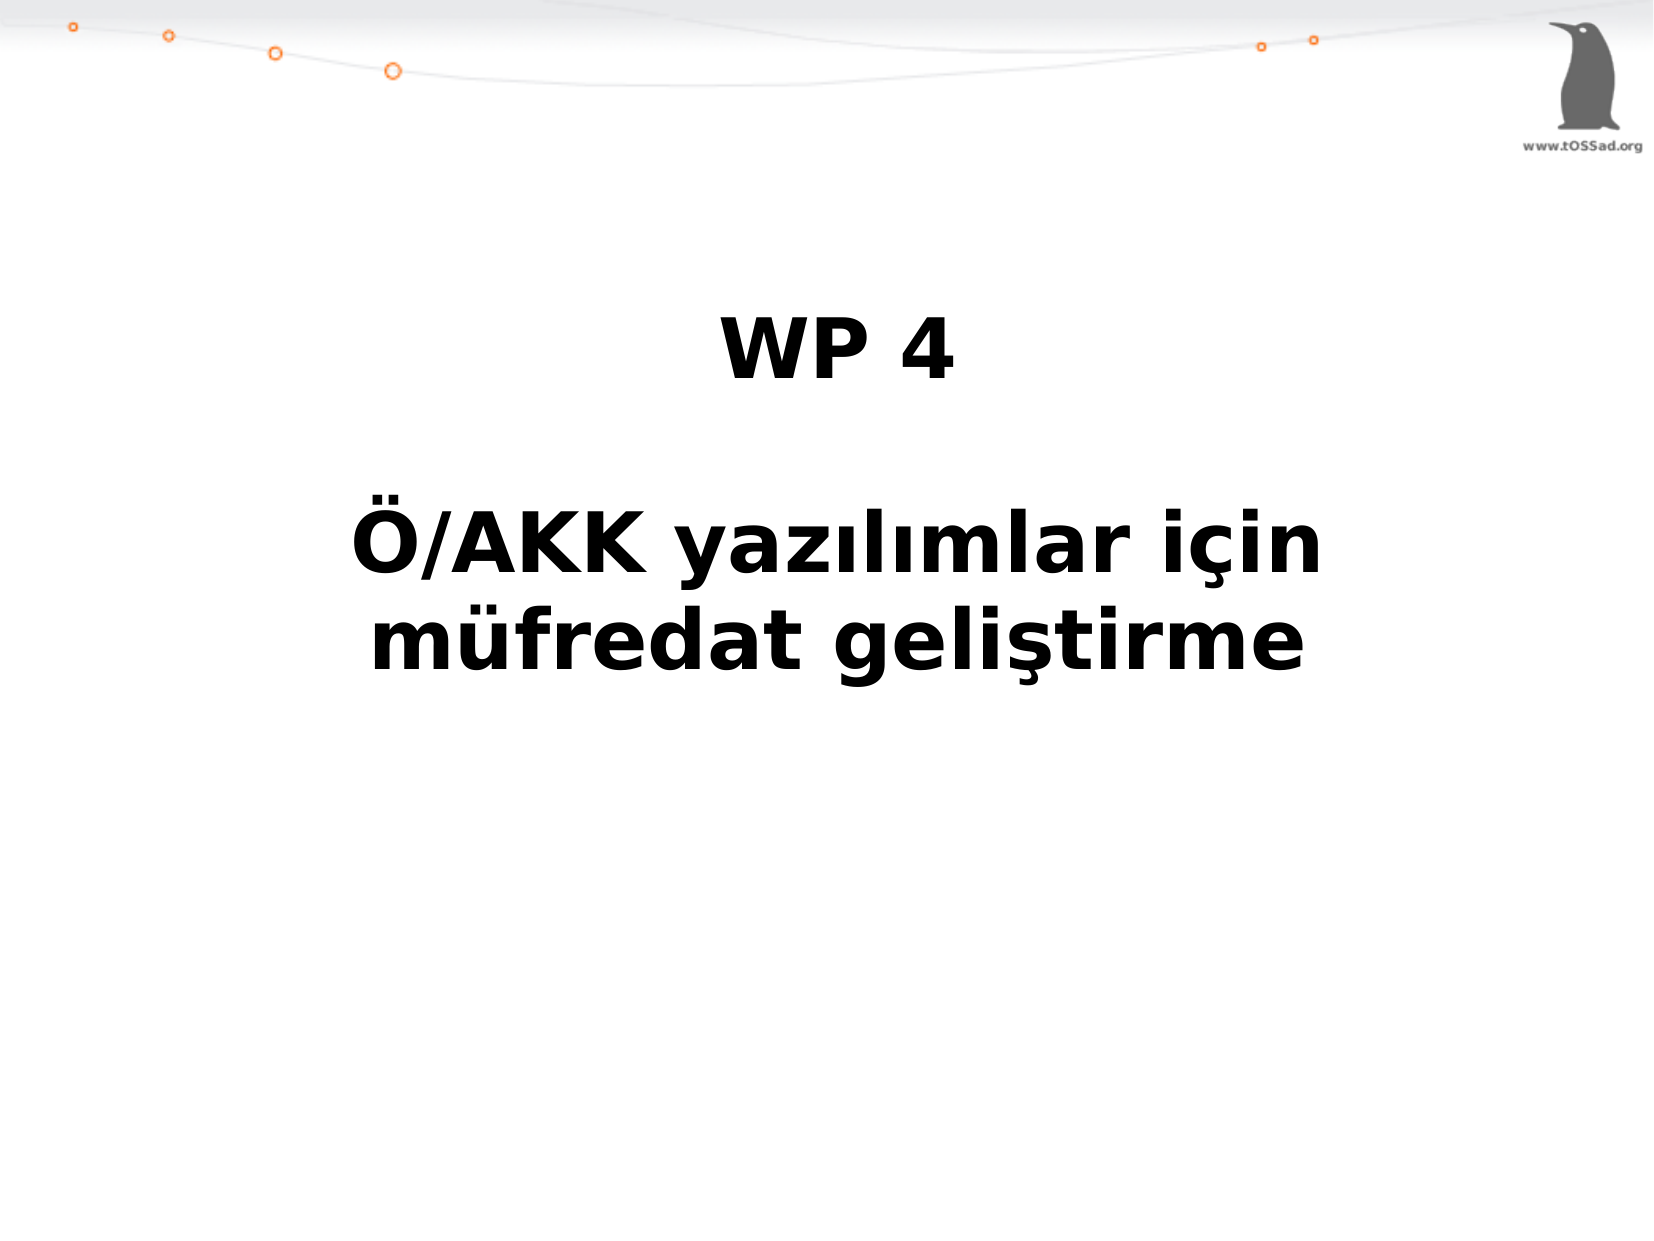

# WP 4 Ö/AKK yazılımlar için müfredat geliştirme